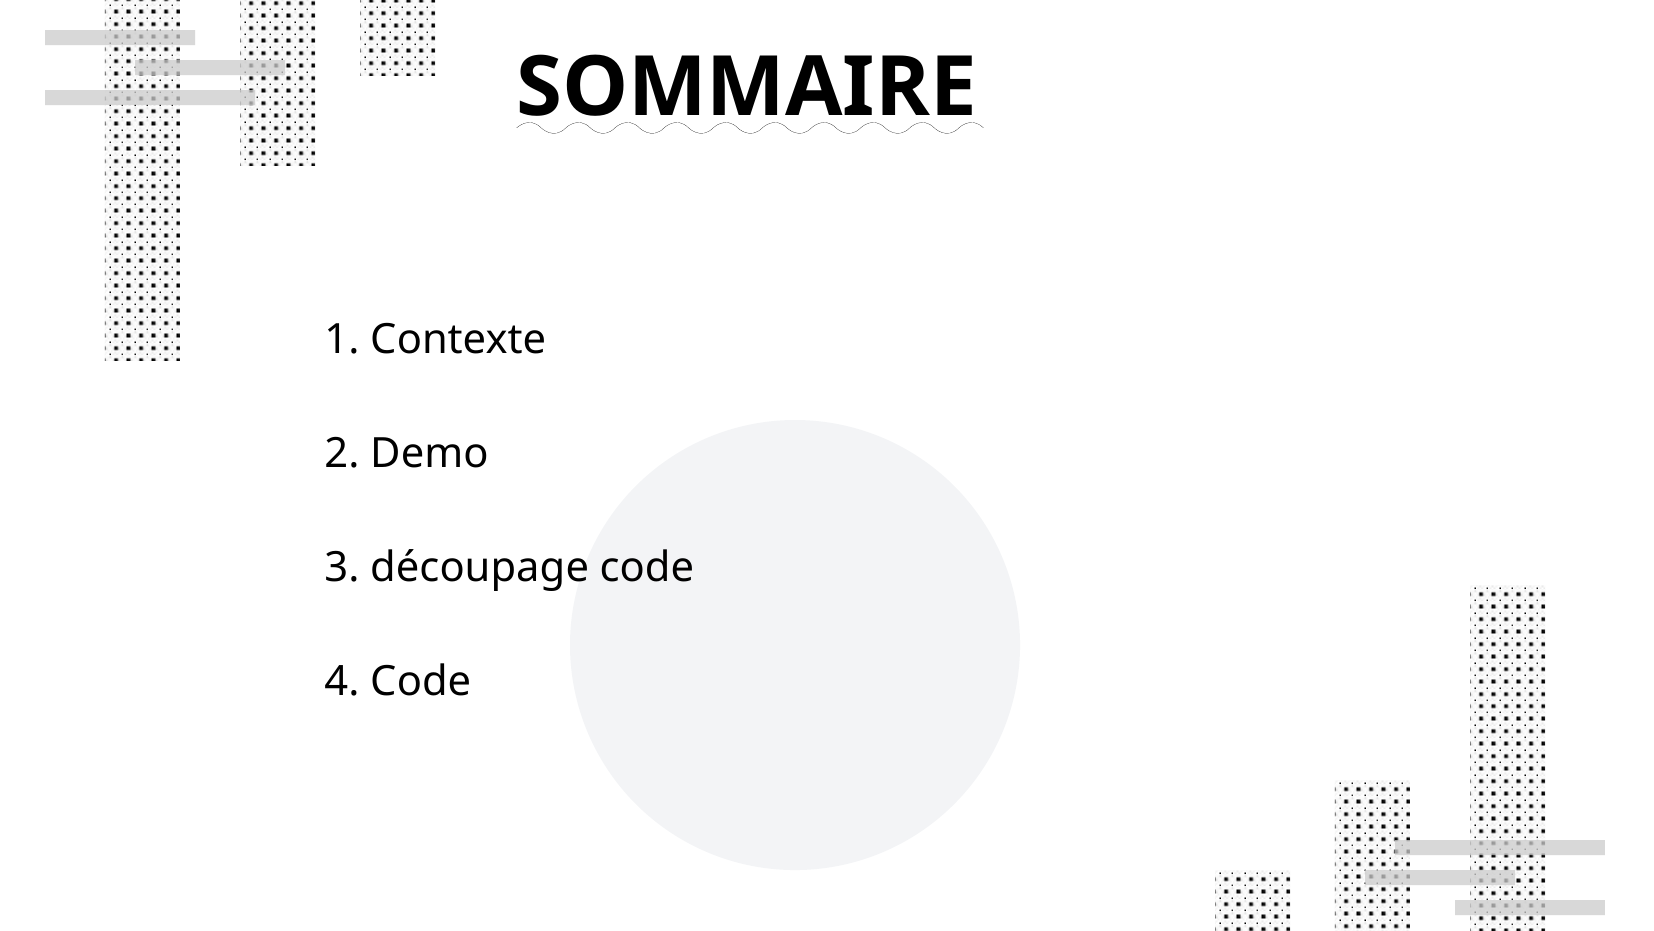

SOMMAIRE
1. Contexte
2. Demo
3. découpage code
4. Code